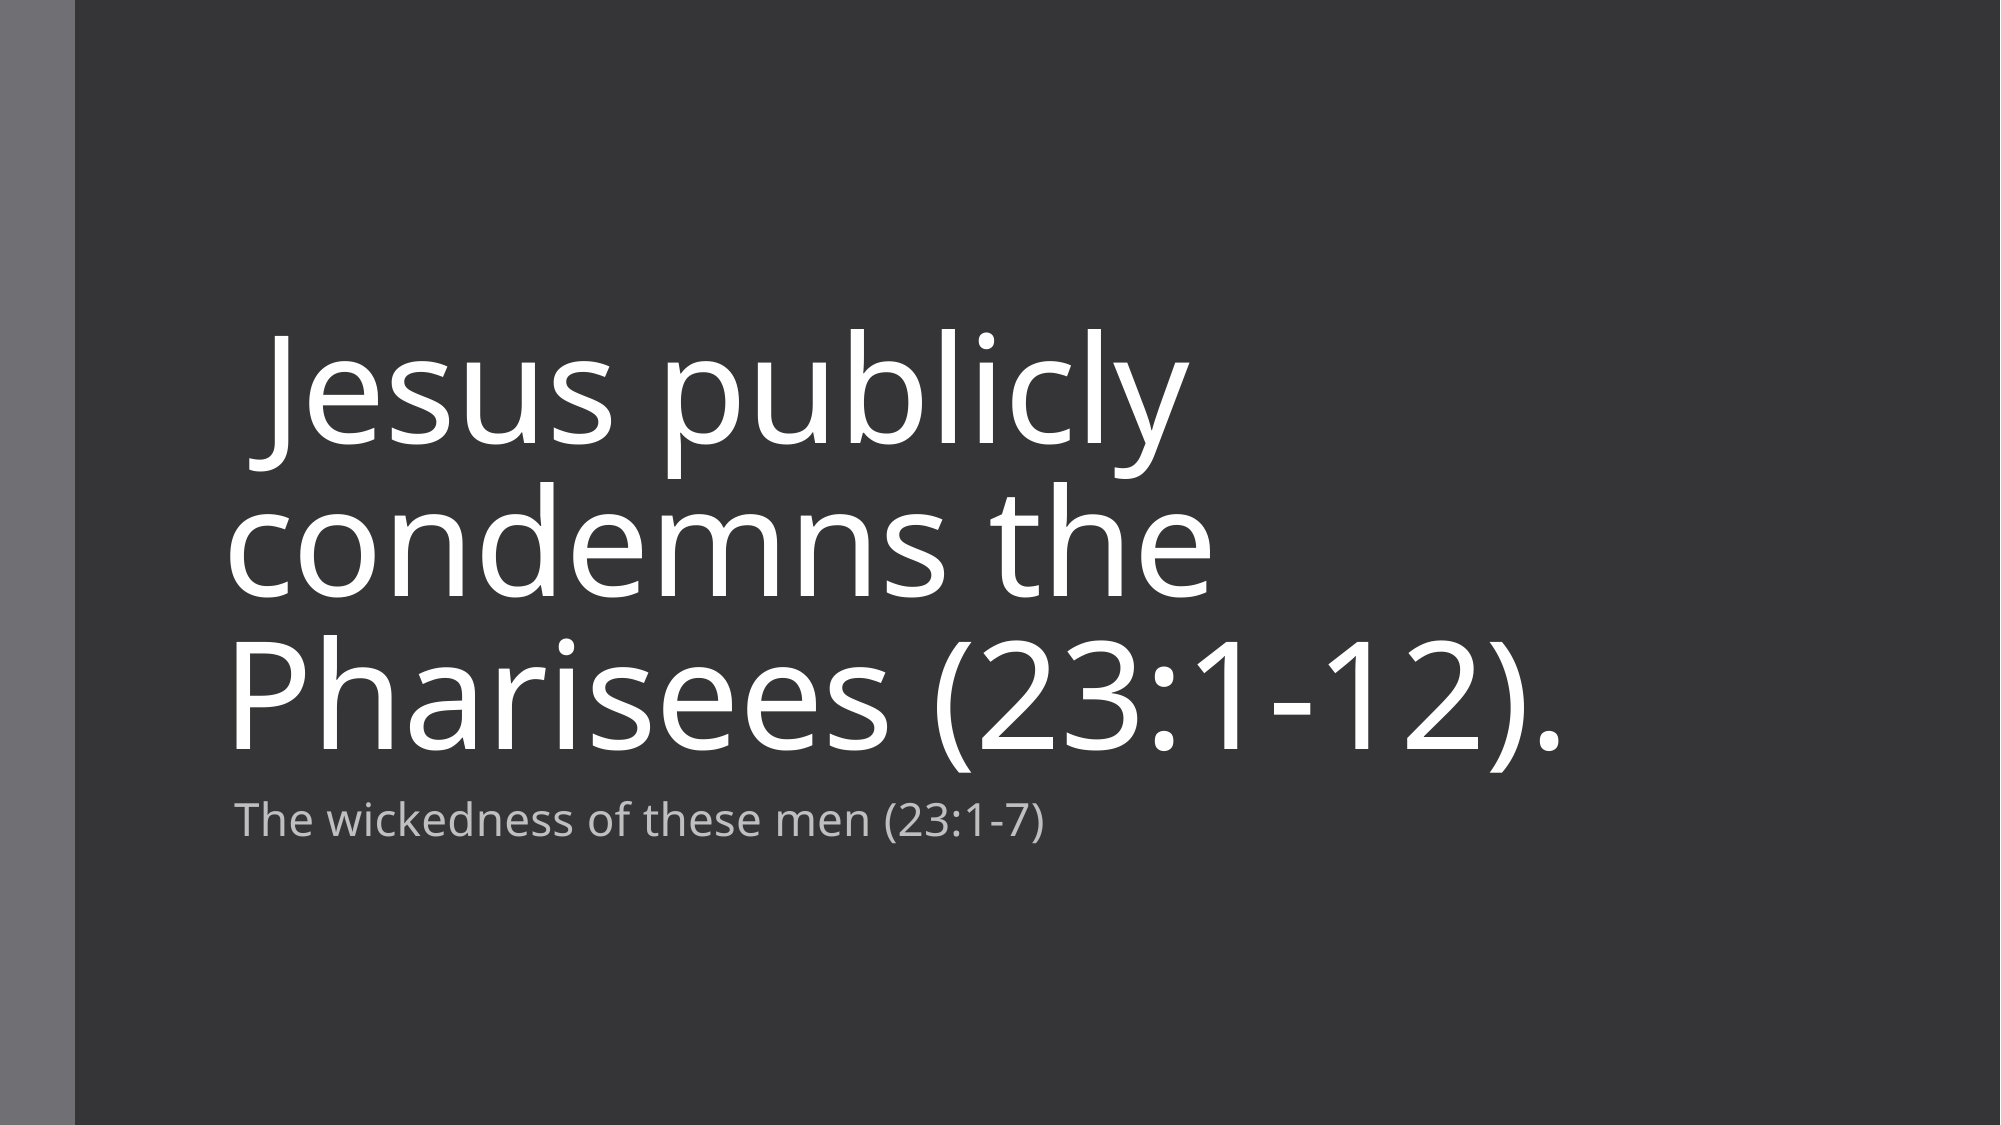

# Jesus publicly condemns the Pharisees (23:1-12).
 The wickedness of these men (23:1-7)